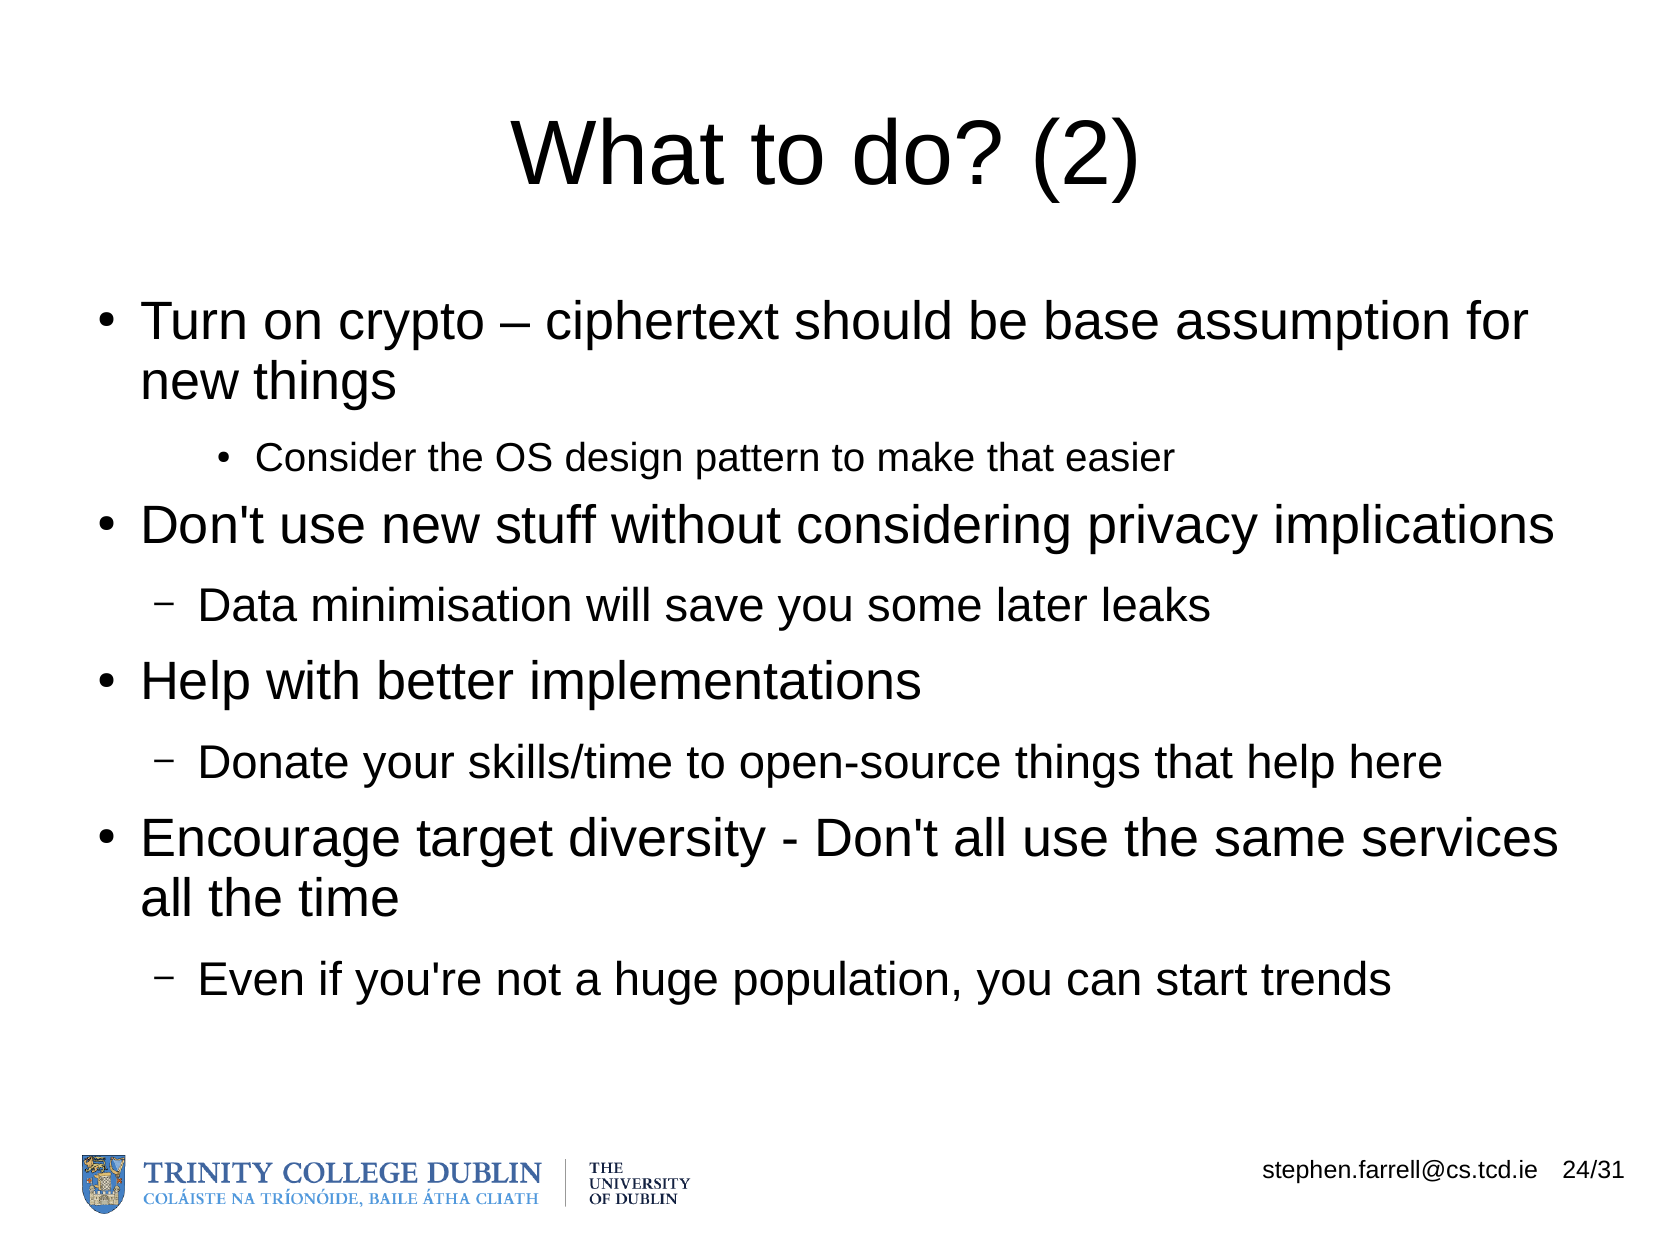

# What to do? (2)
Turn on crypto – ciphertext should be base assumption for new things
Consider the OS design pattern to make that easier
Don't use new stuff without considering privacy implications
Data minimisation will save you some later leaks
Help with better implementations
Donate your skills/time to open-source things that help here
Encourage target diversity - Don't all use the same services all the time
Even if you're not a huge population, you can start trends